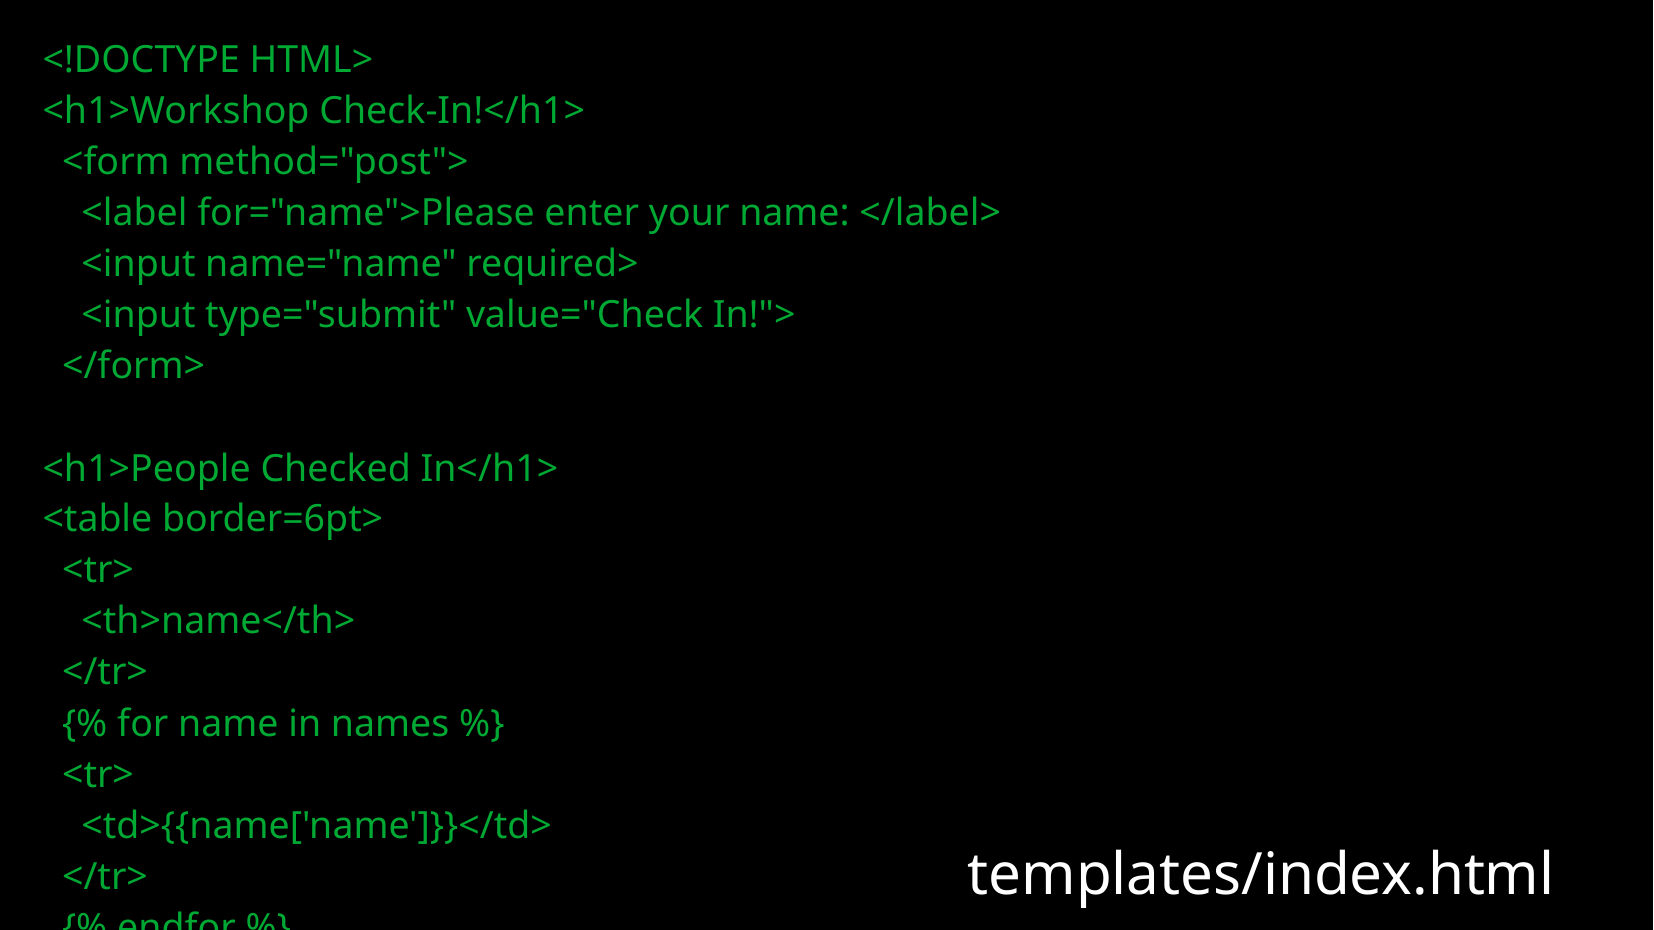

<!DOCTYPE HTML>
<h1>Workshop Check-In!</h1>
 <form method="post">
 <label for="name">Please enter your name: </label>
 <input name="name" required>
 <input type="submit" value="Check In!">
 </form>
<h1>People Checked In</h1>
<table border=6pt>
 <tr>
 <th>name</th>
 </tr>
 {% for name in names %}
 <tr>
 <td>{{name['name']}}</td>
 </tr>
 {% endfor %}
</table>
</section>
templates/index.html